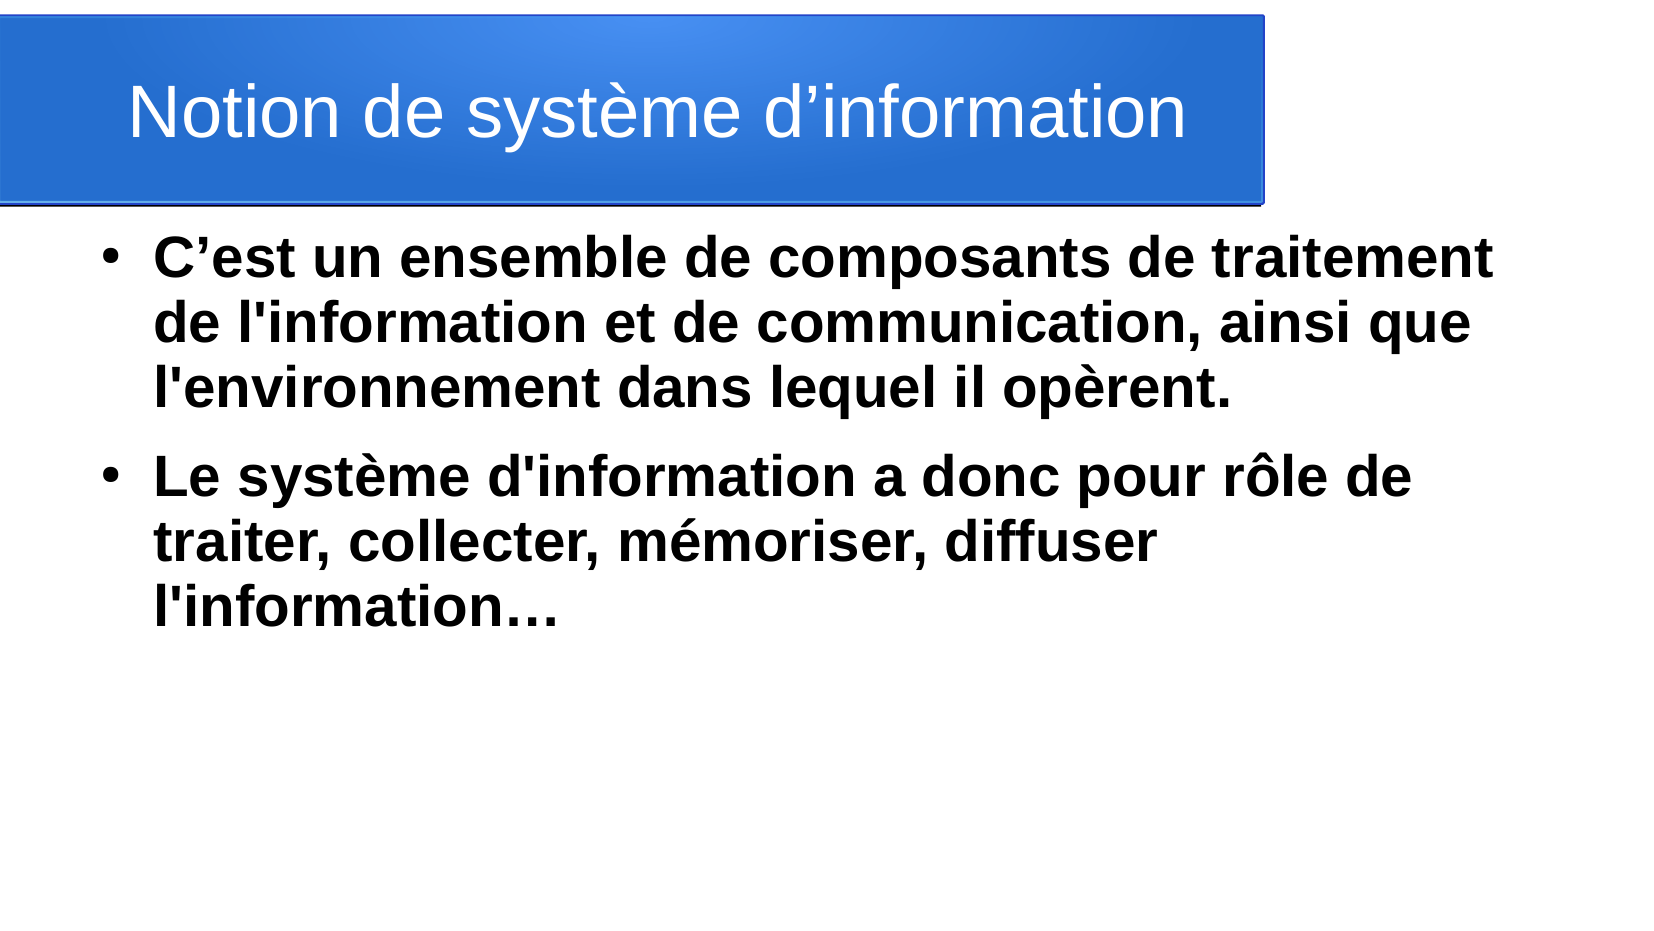

# Notion de système d’information
C’est un ensemble de composants de traitement de l'information et de communication, ainsi que l'environnement dans lequel il opèrent.
Le système d'information a donc pour rôle de traiter, collecter, mémoriser, diffuser l'information…